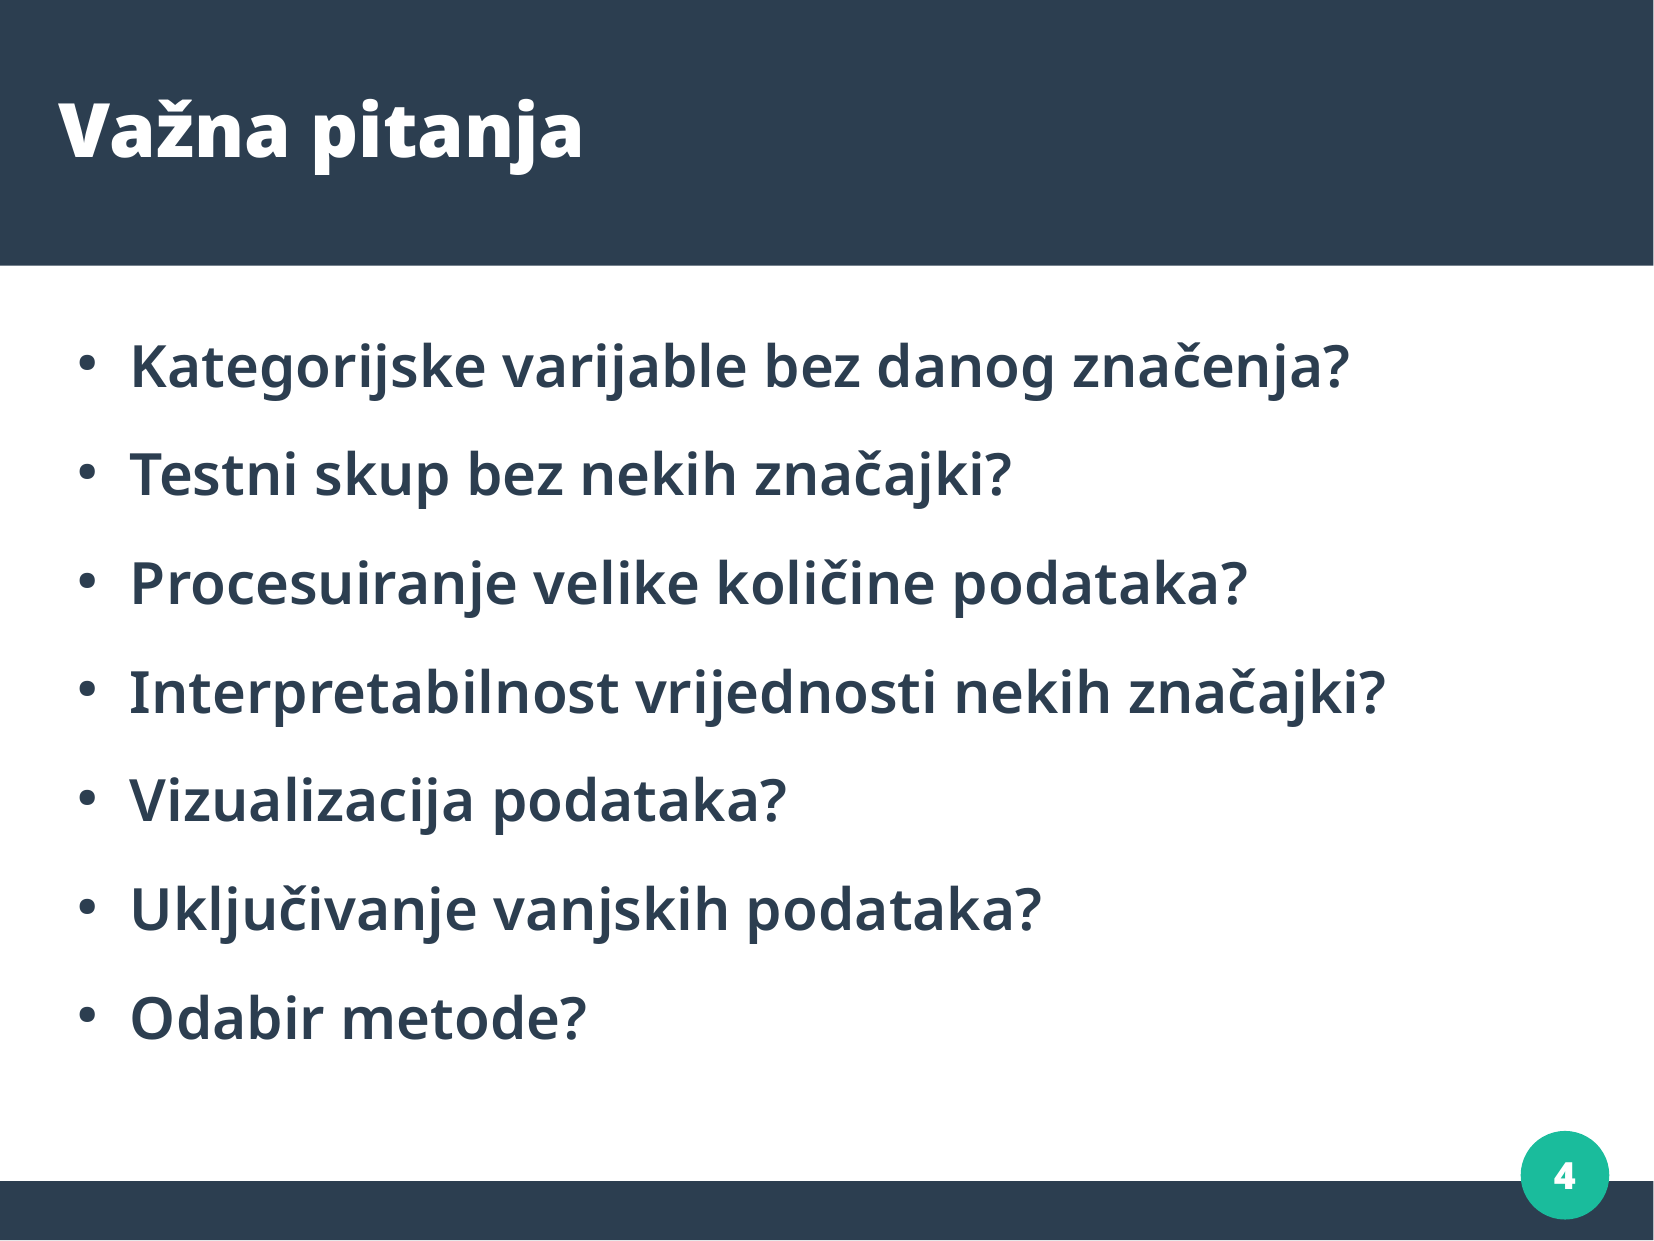

# Važna pitanja
Kategorijske varijable bez danog značenja?
Testni skup bez nekih značajki?
Procesuiranje velike količine podataka?
Interpretabilnost vrijednosti nekih značajki?
Vizualizacija podataka?
Uključivanje vanjskih podataka?
Odabir metode?
4